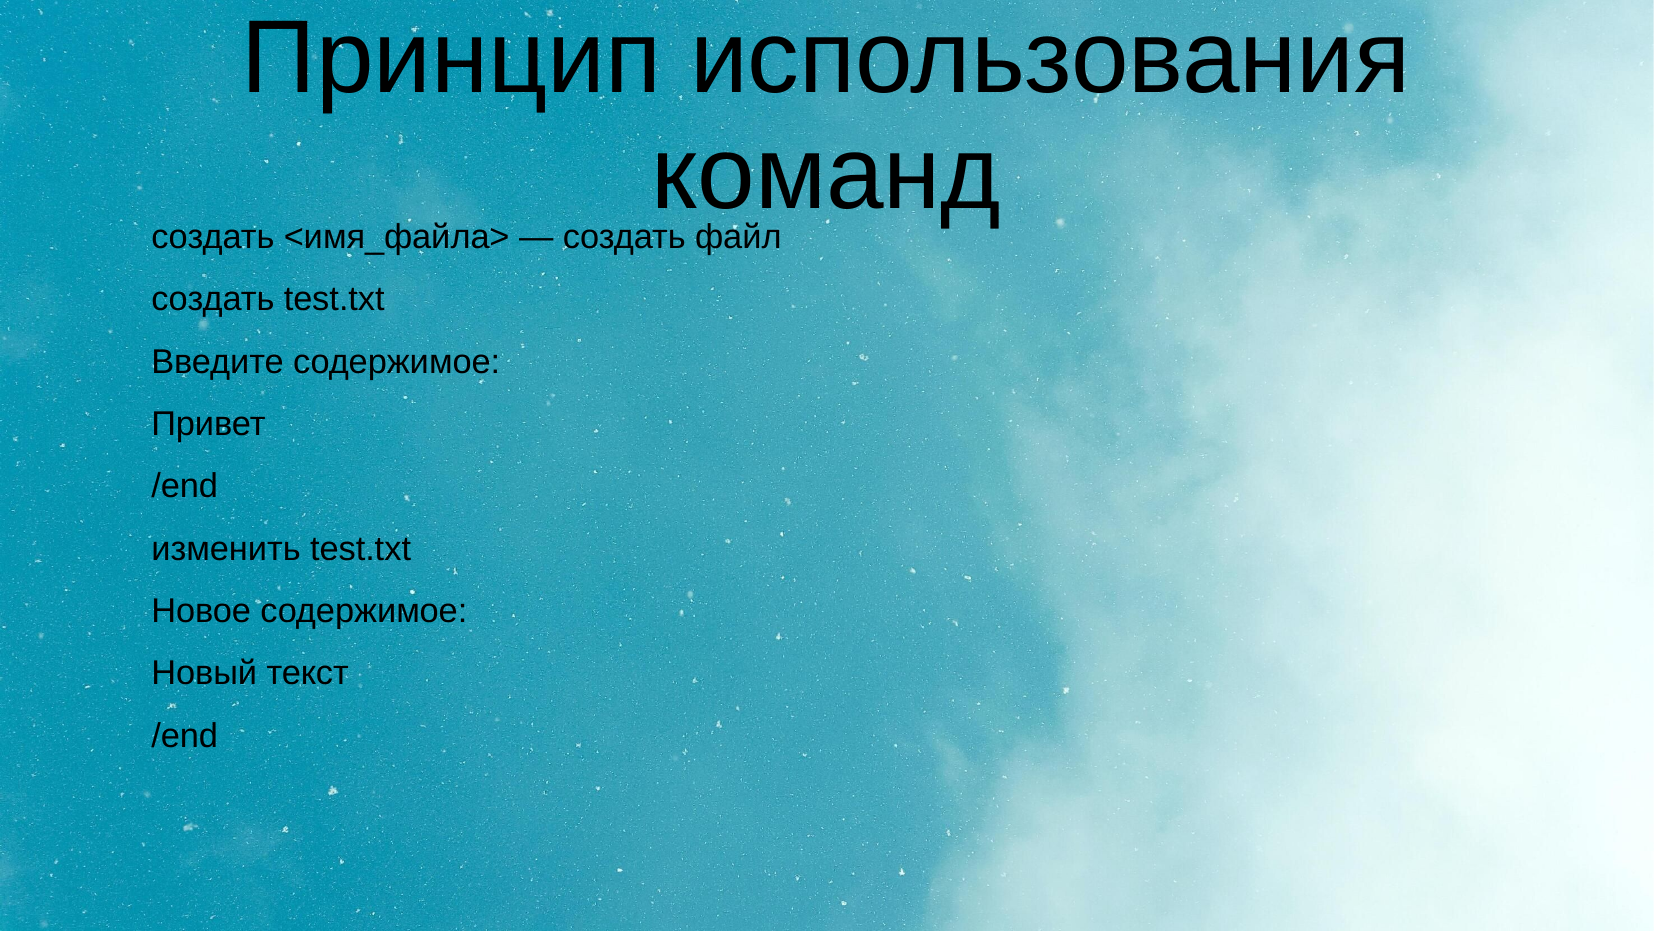

# Принцип использования команд
создать <имя_файла> — создать файл
создать test.txt
Введите содержимое:
Привет
/end
изменить test.txt
Новое содержимое:
Новый текст
/end